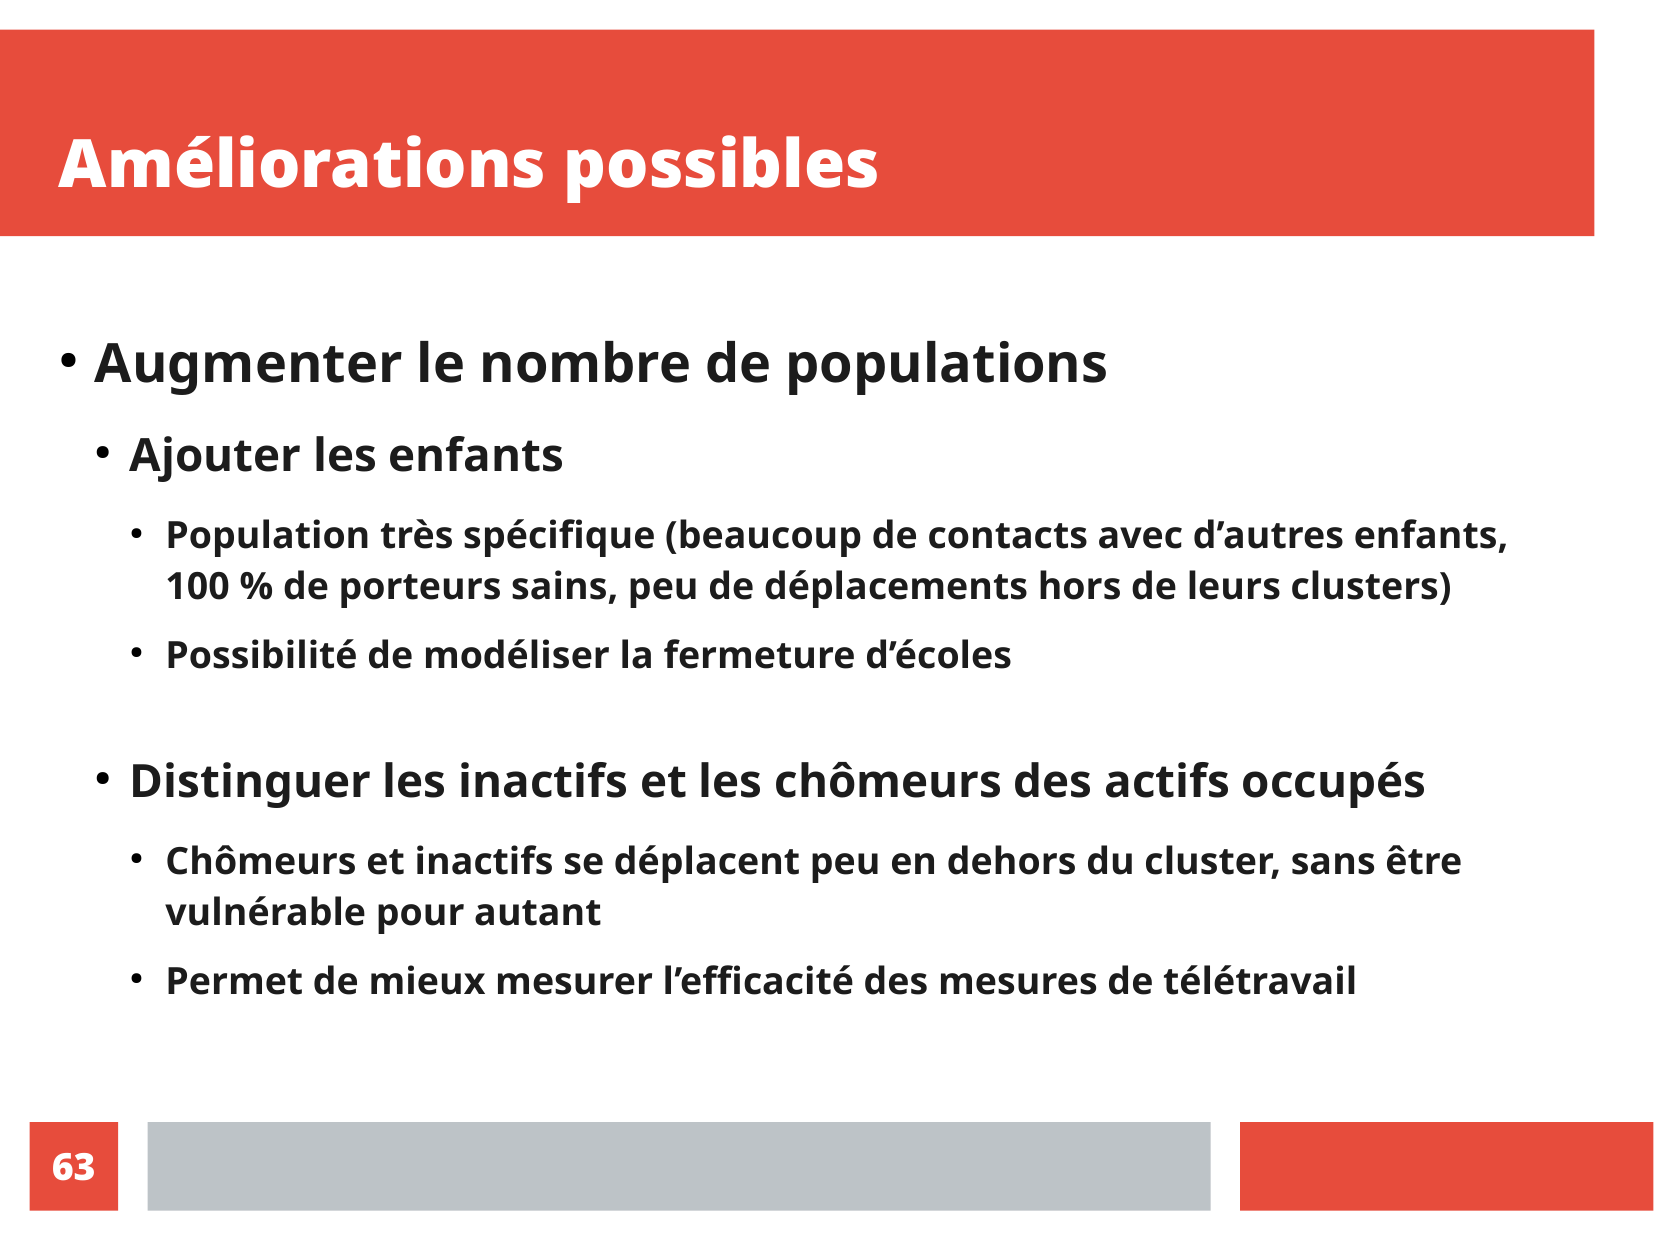

# Améliorations possibles
Augmenter le nombre de populations
Ajouter les enfants
Population très spécifique (beaucoup de contacts avec d’autres enfants, 100 % de porteurs sains, peu de déplacements hors de leurs clusters)
Possibilité de modéliser la fermeture d’écoles
Distinguer les inactifs et les chômeurs des actifs occupés
Chômeurs et inactifs se déplacent peu en dehors du cluster, sans être vulnérable pour autant
Permet de mieux mesurer l’efficacité des mesures de télétravail
63